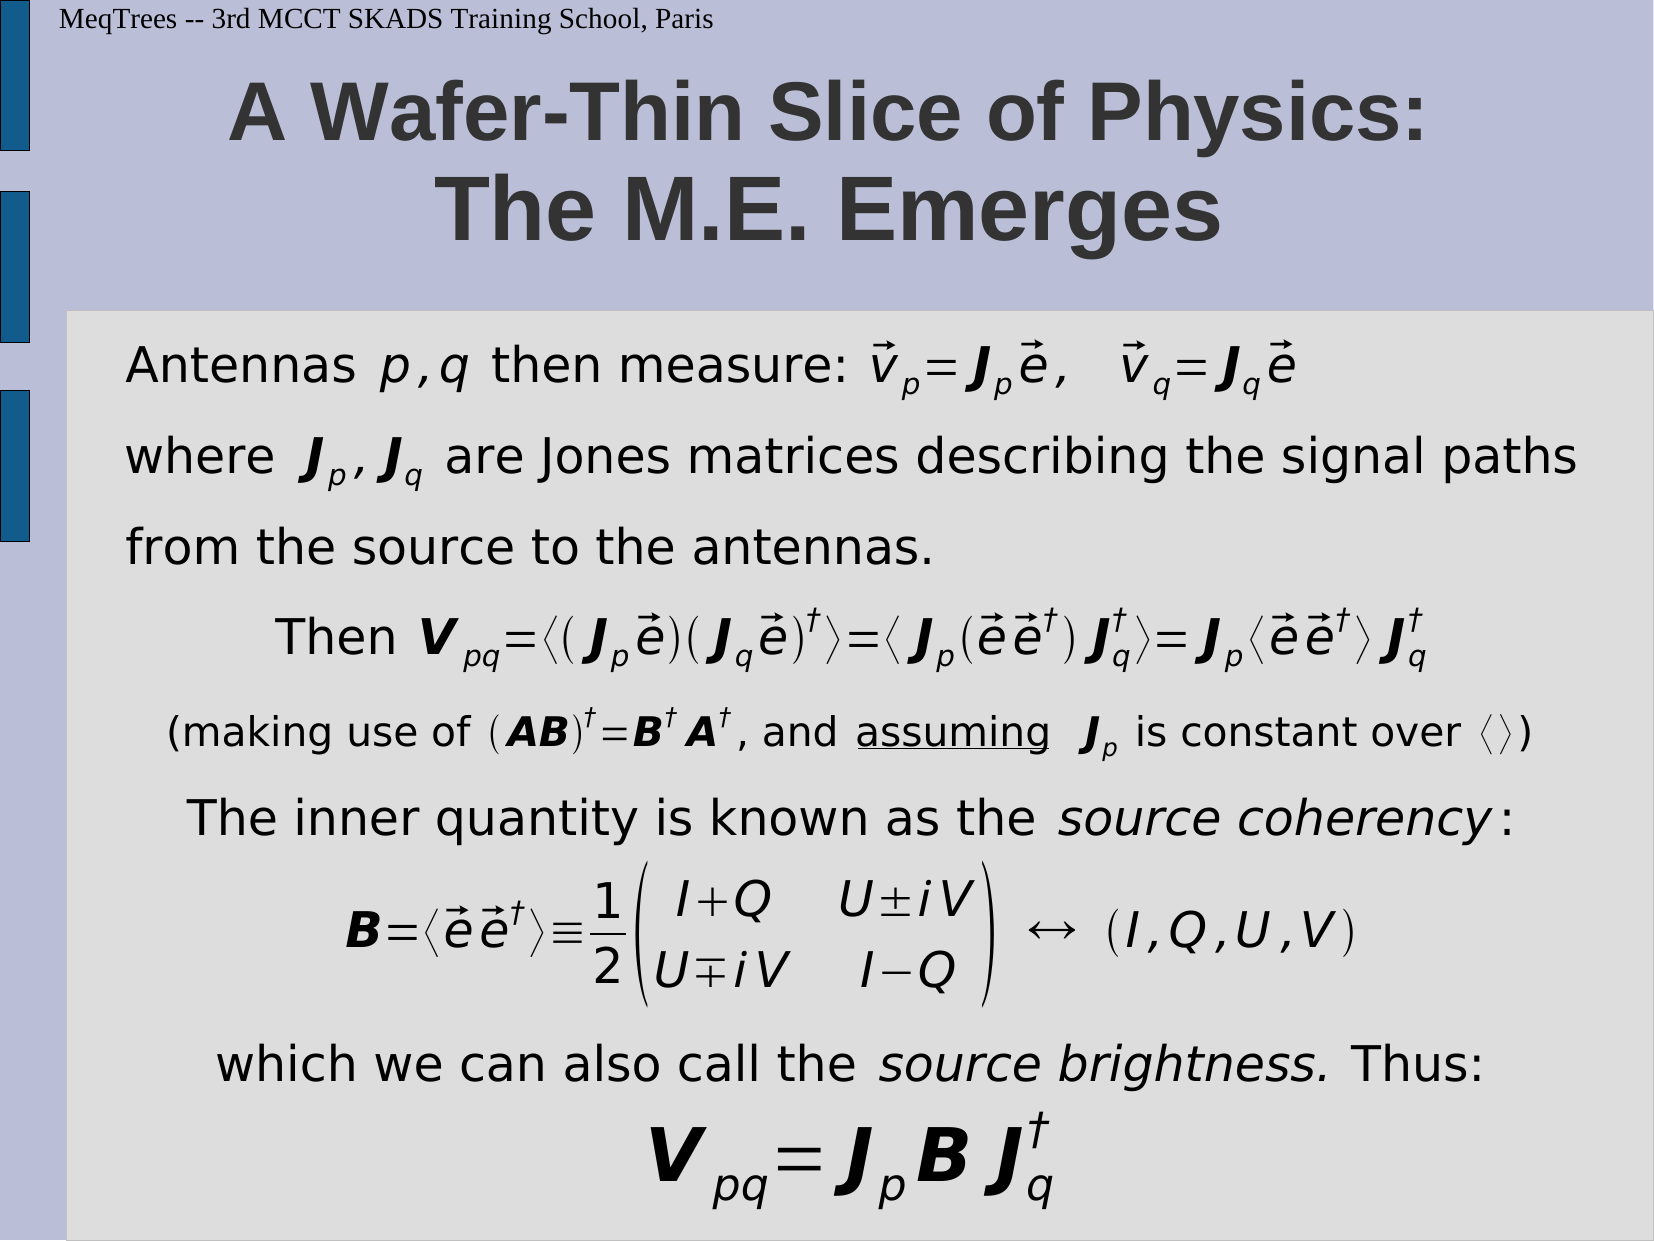

MeqTrees -- 3rd MCCT SKADS Training School, Paris
# A Wafer-Thin Slice of Physics: The M.E. Emerges